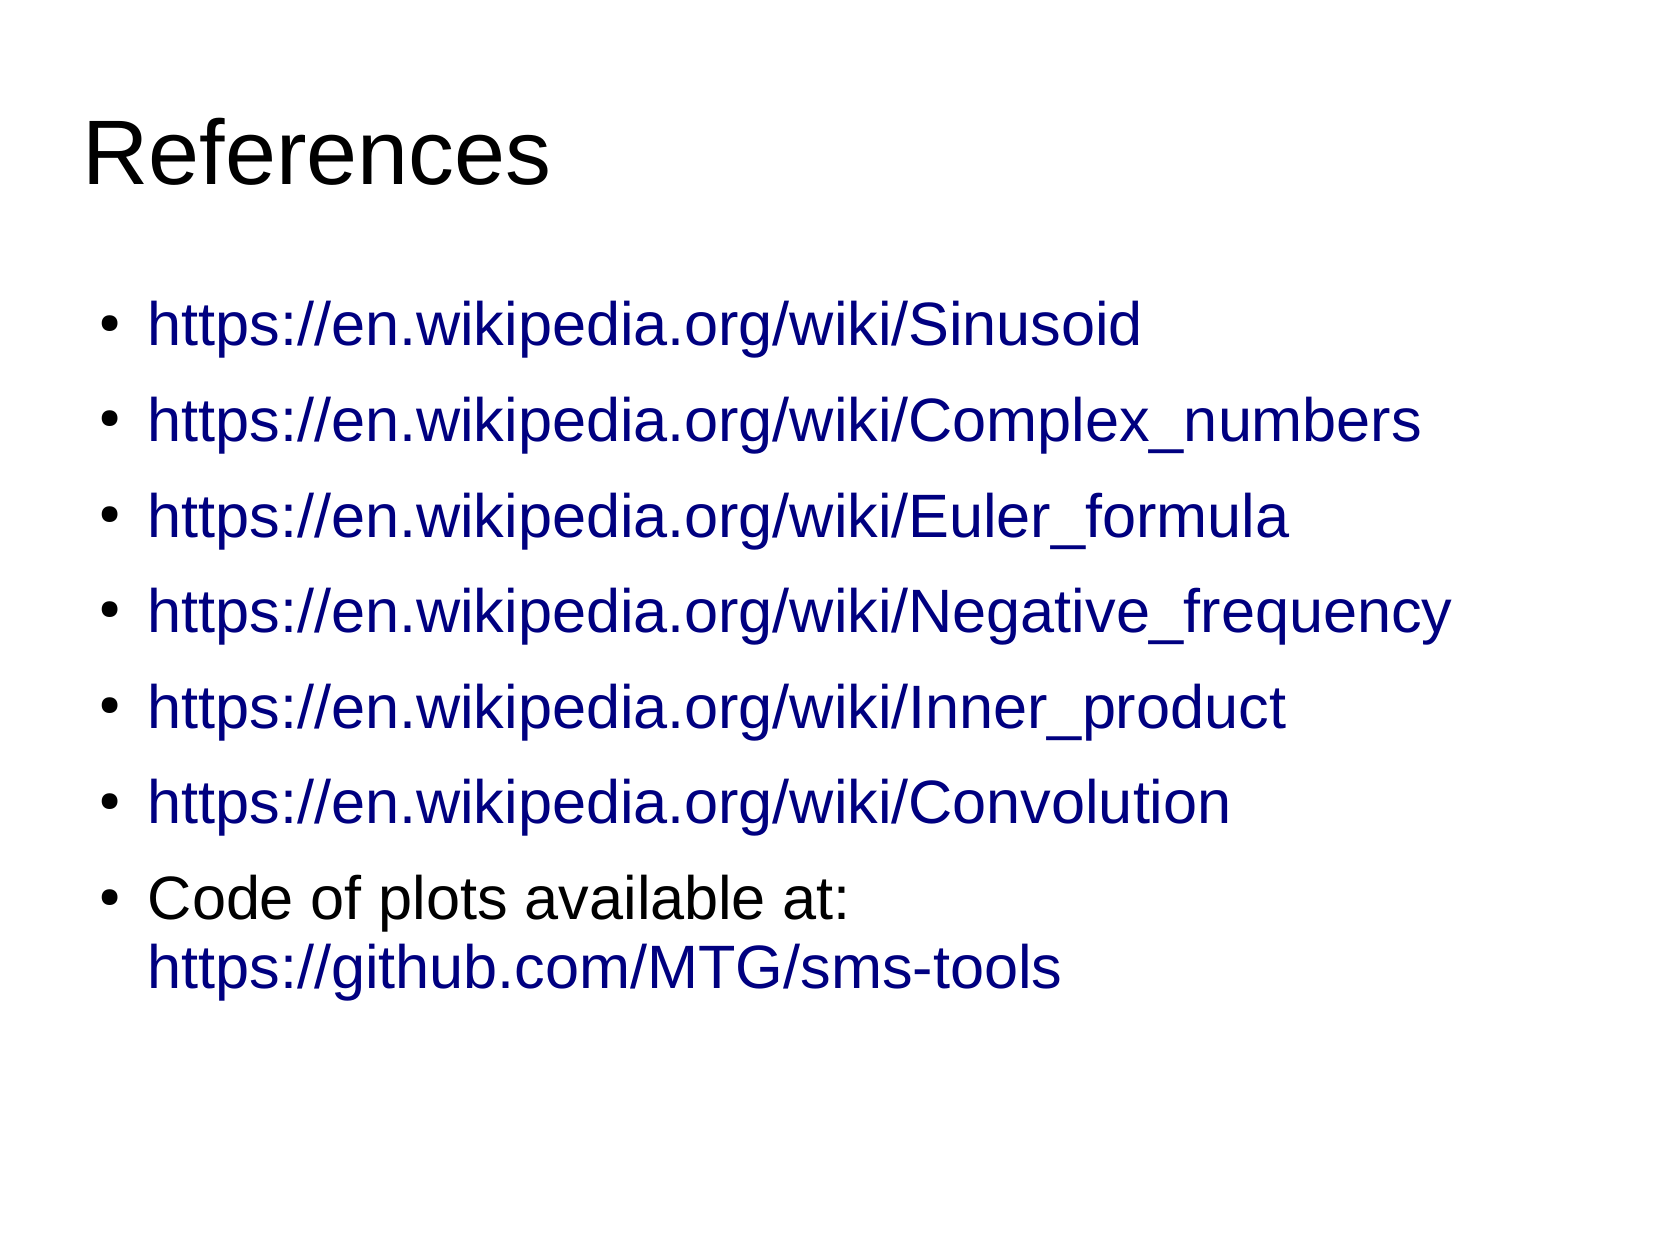

# References
https://en.wikipedia.org/wiki/Sinusoid
https://en.wikipedia.org/wiki/Complex_numbers
https://en.wikipedia.org/wiki/Euler_formula
https://en.wikipedia.org/wiki/Negative_frequency
https://en.wikipedia.org/wiki/Inner_product
https://en.wikipedia.org/wiki/Convolution
Code of plots available at:https://github.com/MTG/sms-tools